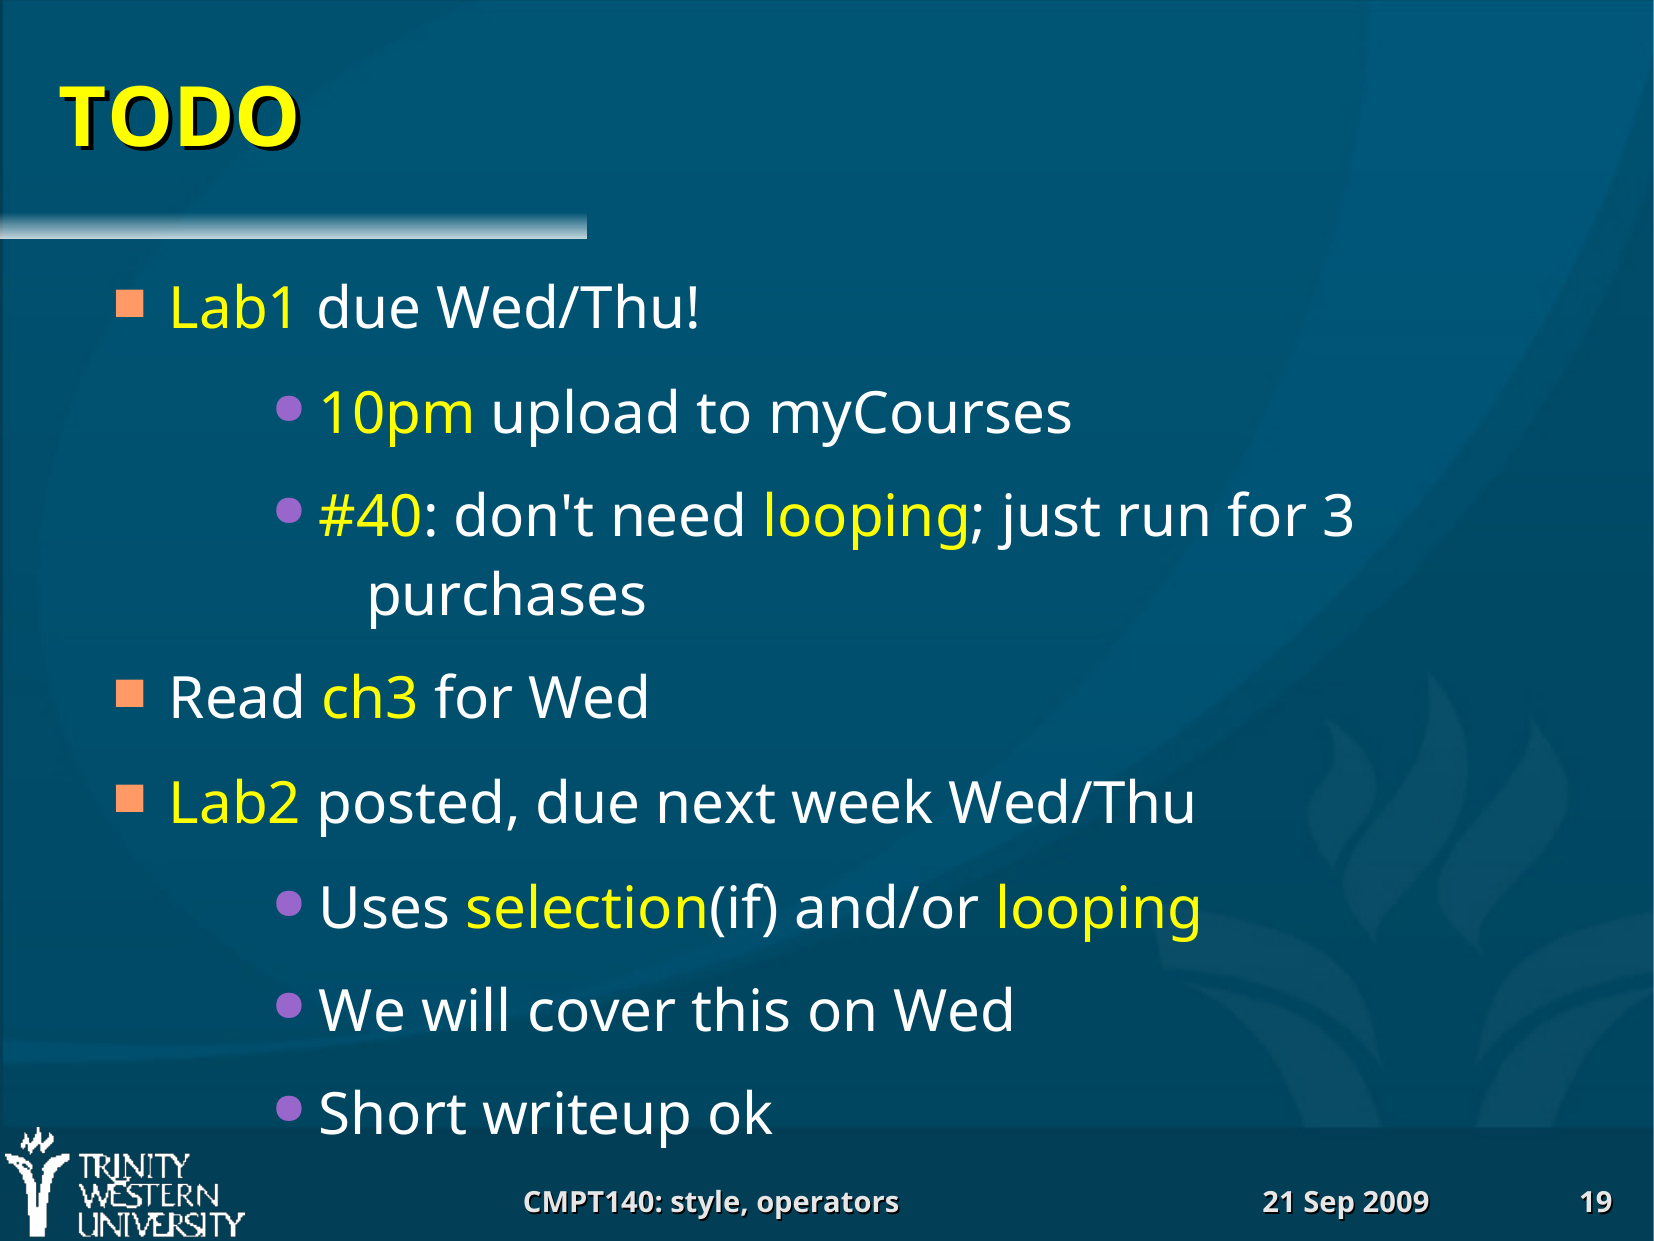

# TODO
Lab1 due Wed/Thu!
10pm upload to myCourses
#40: don't need looping; just run for 3 purchases
Read ch3 for Wed
Lab2 posted, due next week Wed/Thu
Uses selection(if) and/or looping
We will cover this on Wed
Short writeup ok
CMPT140: style, operators
21 Sep 2009
19